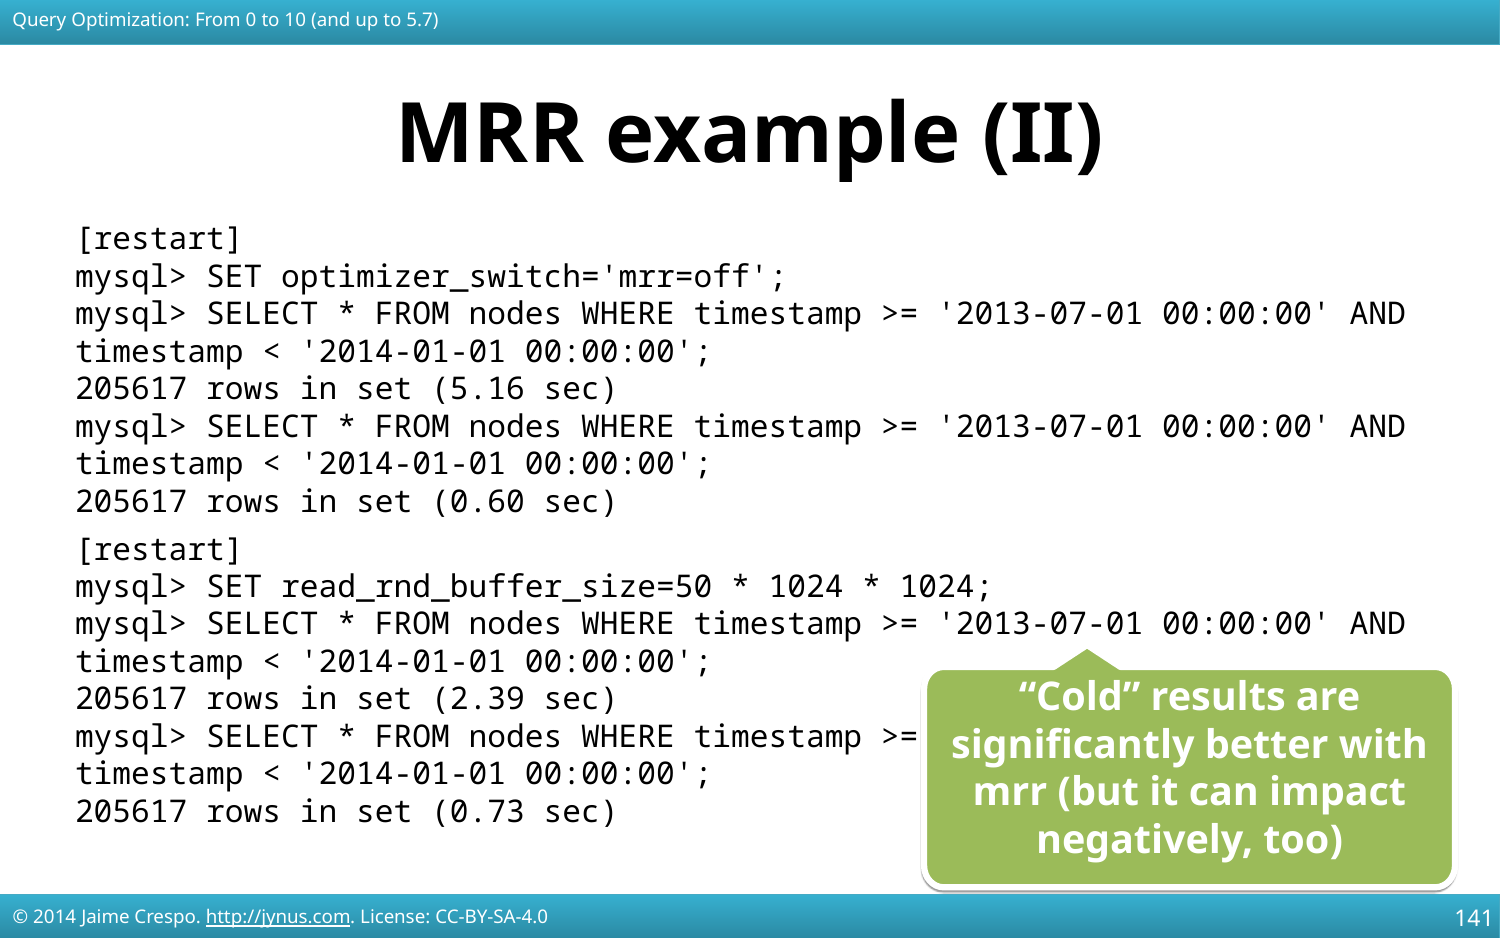

# MRR example (II)
[restart]
mysql> SET optimizer_switch='mrr=off';
mysql> SELECT * FROM nodes WHERE timestamp >= '2013-07-01 00:00:00' AND timestamp < '2014-01-01 00:00:00';
205617 rows in set (5.16 sec)
mysql> SELECT * FROM nodes WHERE timestamp >= '2013-07-01 00:00:00' AND timestamp < '2014-01-01 00:00:00';
205617 rows in set (0.60 sec)
[restart]
mysql> SET read_rnd_buffer_size=50 * 1024 * 1024;
mysql> SELECT * FROM nodes WHERE timestamp >= '2013-07-01 00:00:00' AND timestamp < '2014-01-01 00:00:00';
205617 rows in set (2.39 sec)
mysql> SELECT * FROM nodes WHERE timestamp >= '2013-07-01 00:00:00' AND timestamp < '2014-01-01 00:00:00';
205617 rows in set (0.73 sec)
“Cold” results are significantly better with mrr (but it can impact negatively, too)